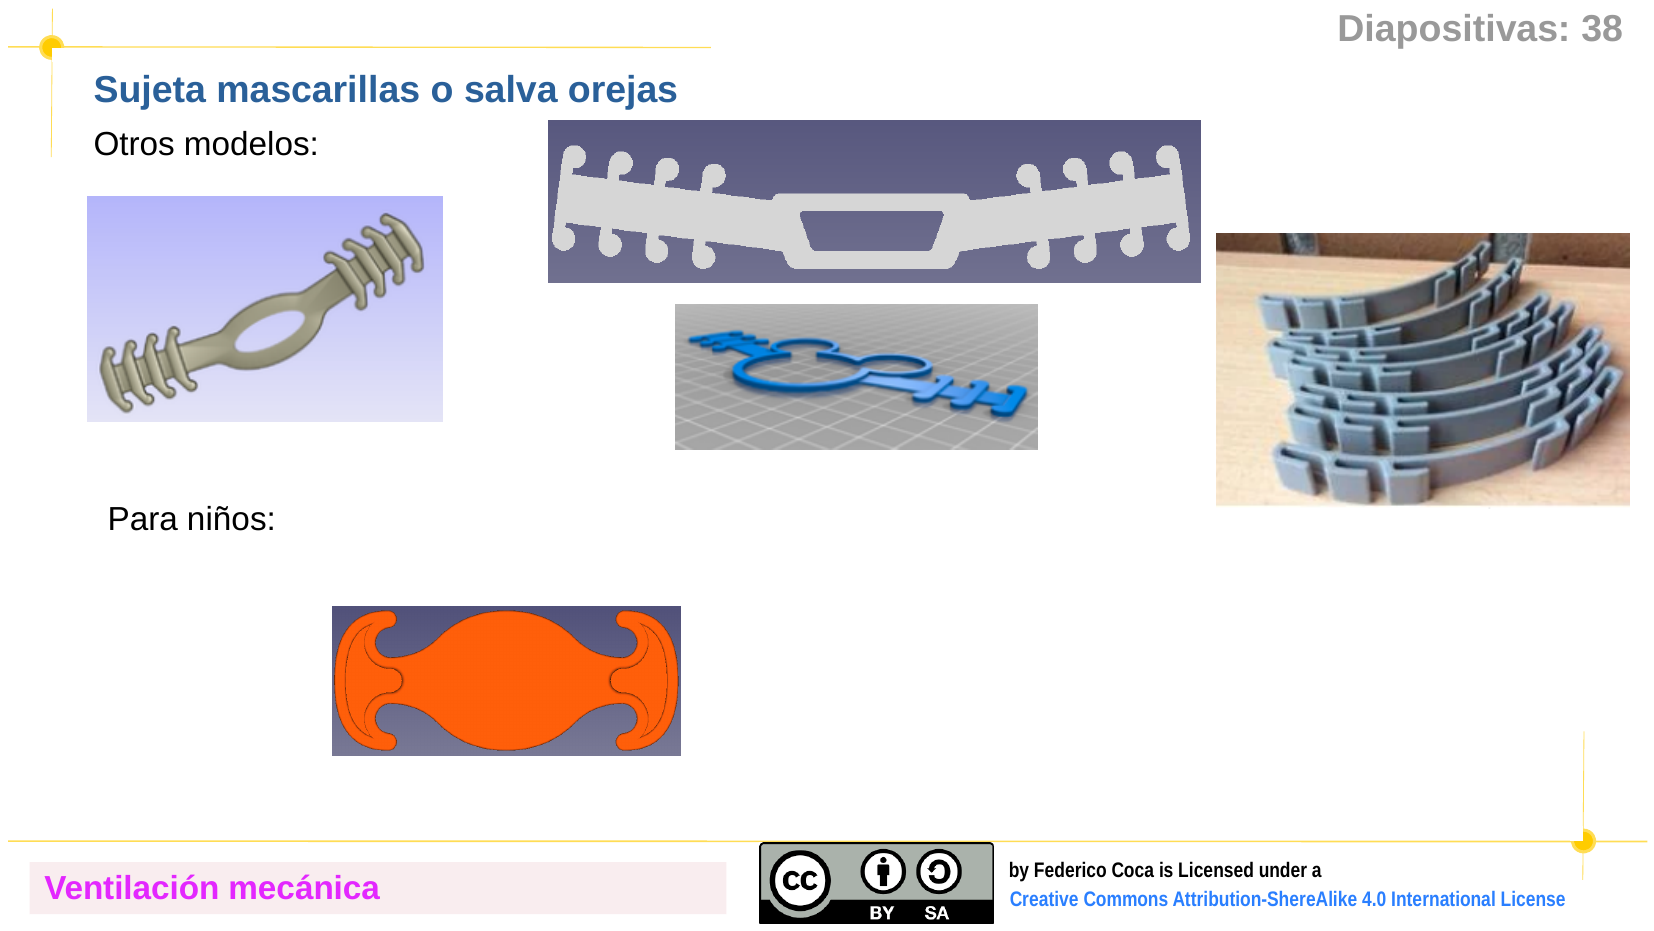

Diapositivas: 38
Sujeta mascarillas o salva orejas
Otros modelos:
Para niños:
Ventilación mecánica